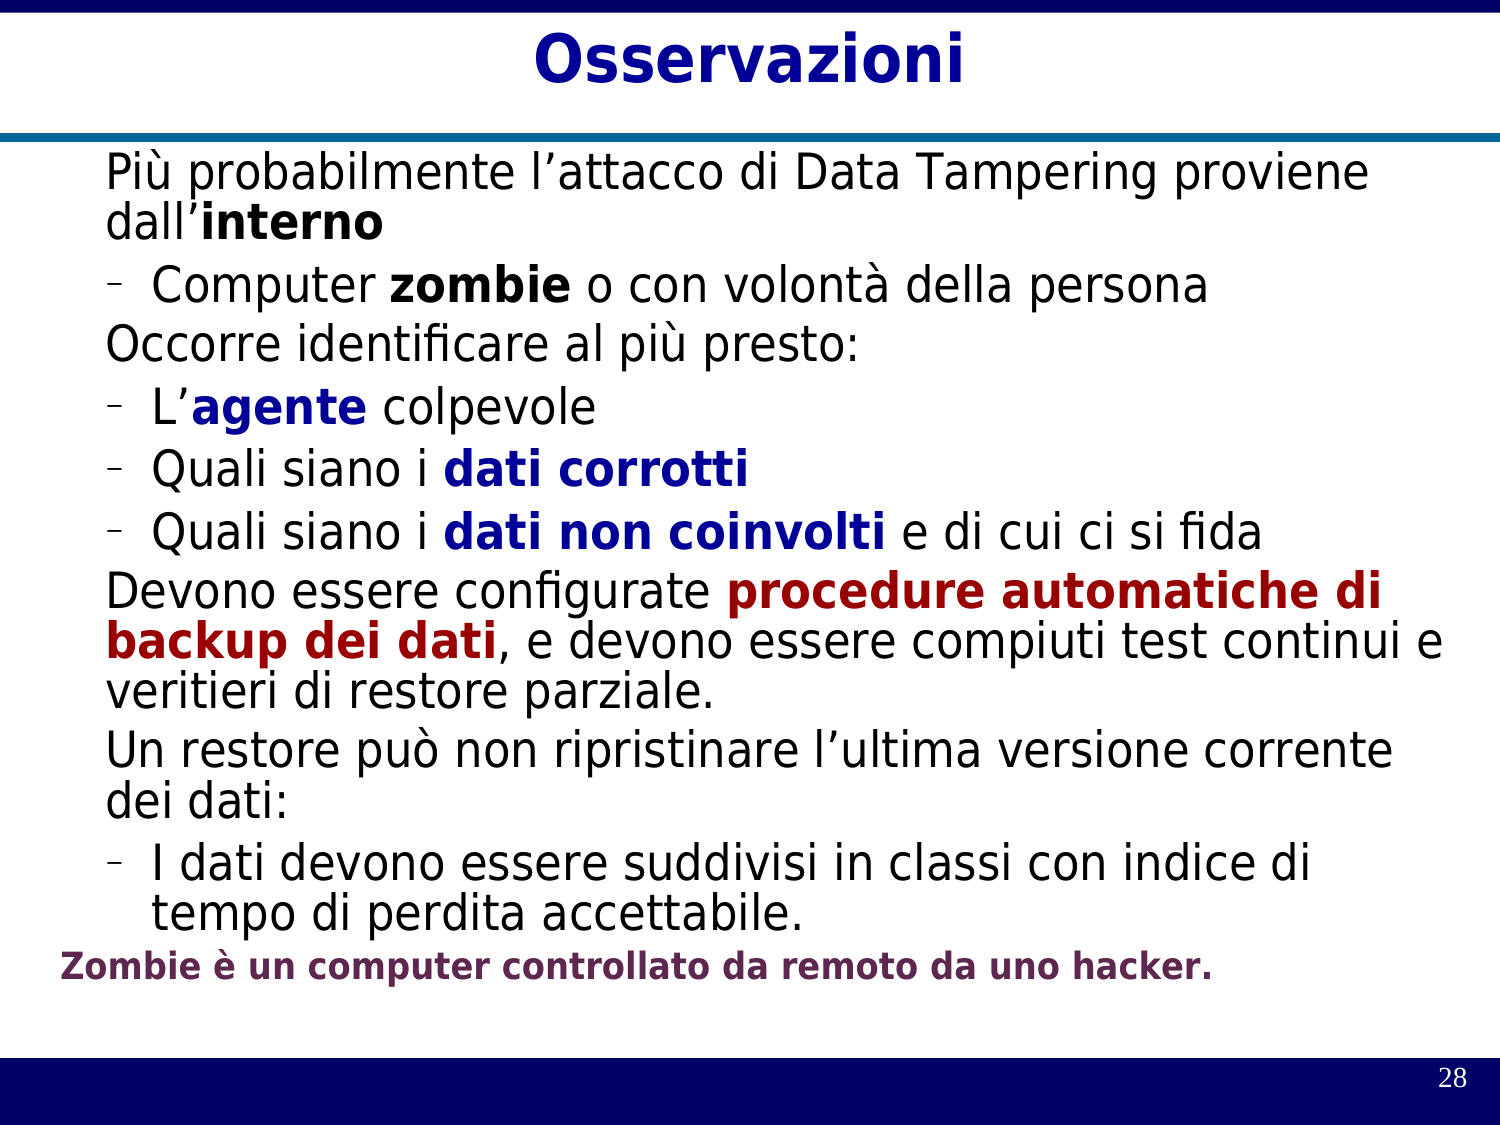

# Osservazioni
Più probabilmente l’attacco di Data Tampering proviene dall’interno
Computer zombie o con volontà della persona
Occorre identificare al più presto:
L’agente colpevole
Quali siano i dati corrotti
Quali siano i dati non coinvolti e di cui ci si fida
Devono essere configurate procedure automatiche di backup dei dati, e devono essere compiuti test continui e veritieri di restore parziale.
Un restore può non ripristinare l’ultima versione corrente dei dati:
I dati devono essere suddivisi in classi con indice di tempo di perdita accettabile.
Zombie è un computer controllato da remoto da uno hacker.